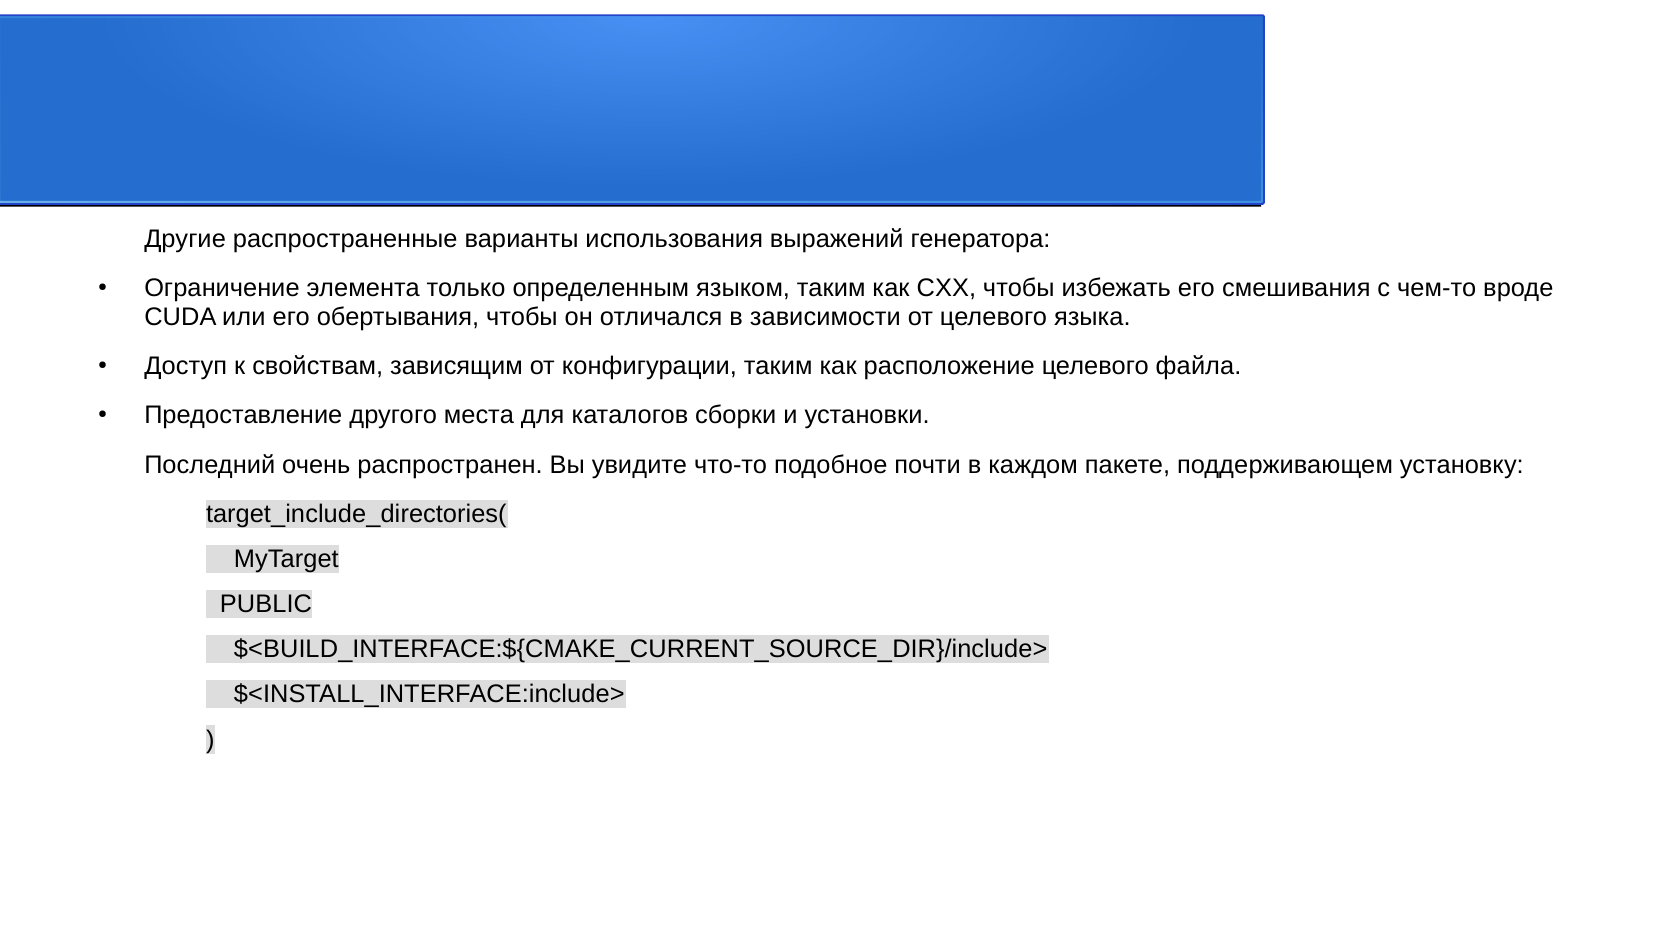

#
Другие распространенные варианты использования выражений генератора:
Ограничение элемента только определенным языком, таким как CXX, чтобы избежать его смешивания с чем-то вроде CUDA или его обертывания, чтобы он отличался в зависимости от целевого языка.
Доступ к свойствам, зависящим от конфигурации, таким как расположение целевого файла.
Предоставление другого места для каталогов сборки и установки.
Последний очень распространен. Вы увидите что-то подобное почти в каждом пакете, поддерживающем установку:
target_include_directories(
 MyTarget
 PUBLIC
 $<BUILD_INTERFACE:${CMAKE_CURRENT_SOURCE_DIR}/include>
 $<INSTALL_INTERFACE:include>
)